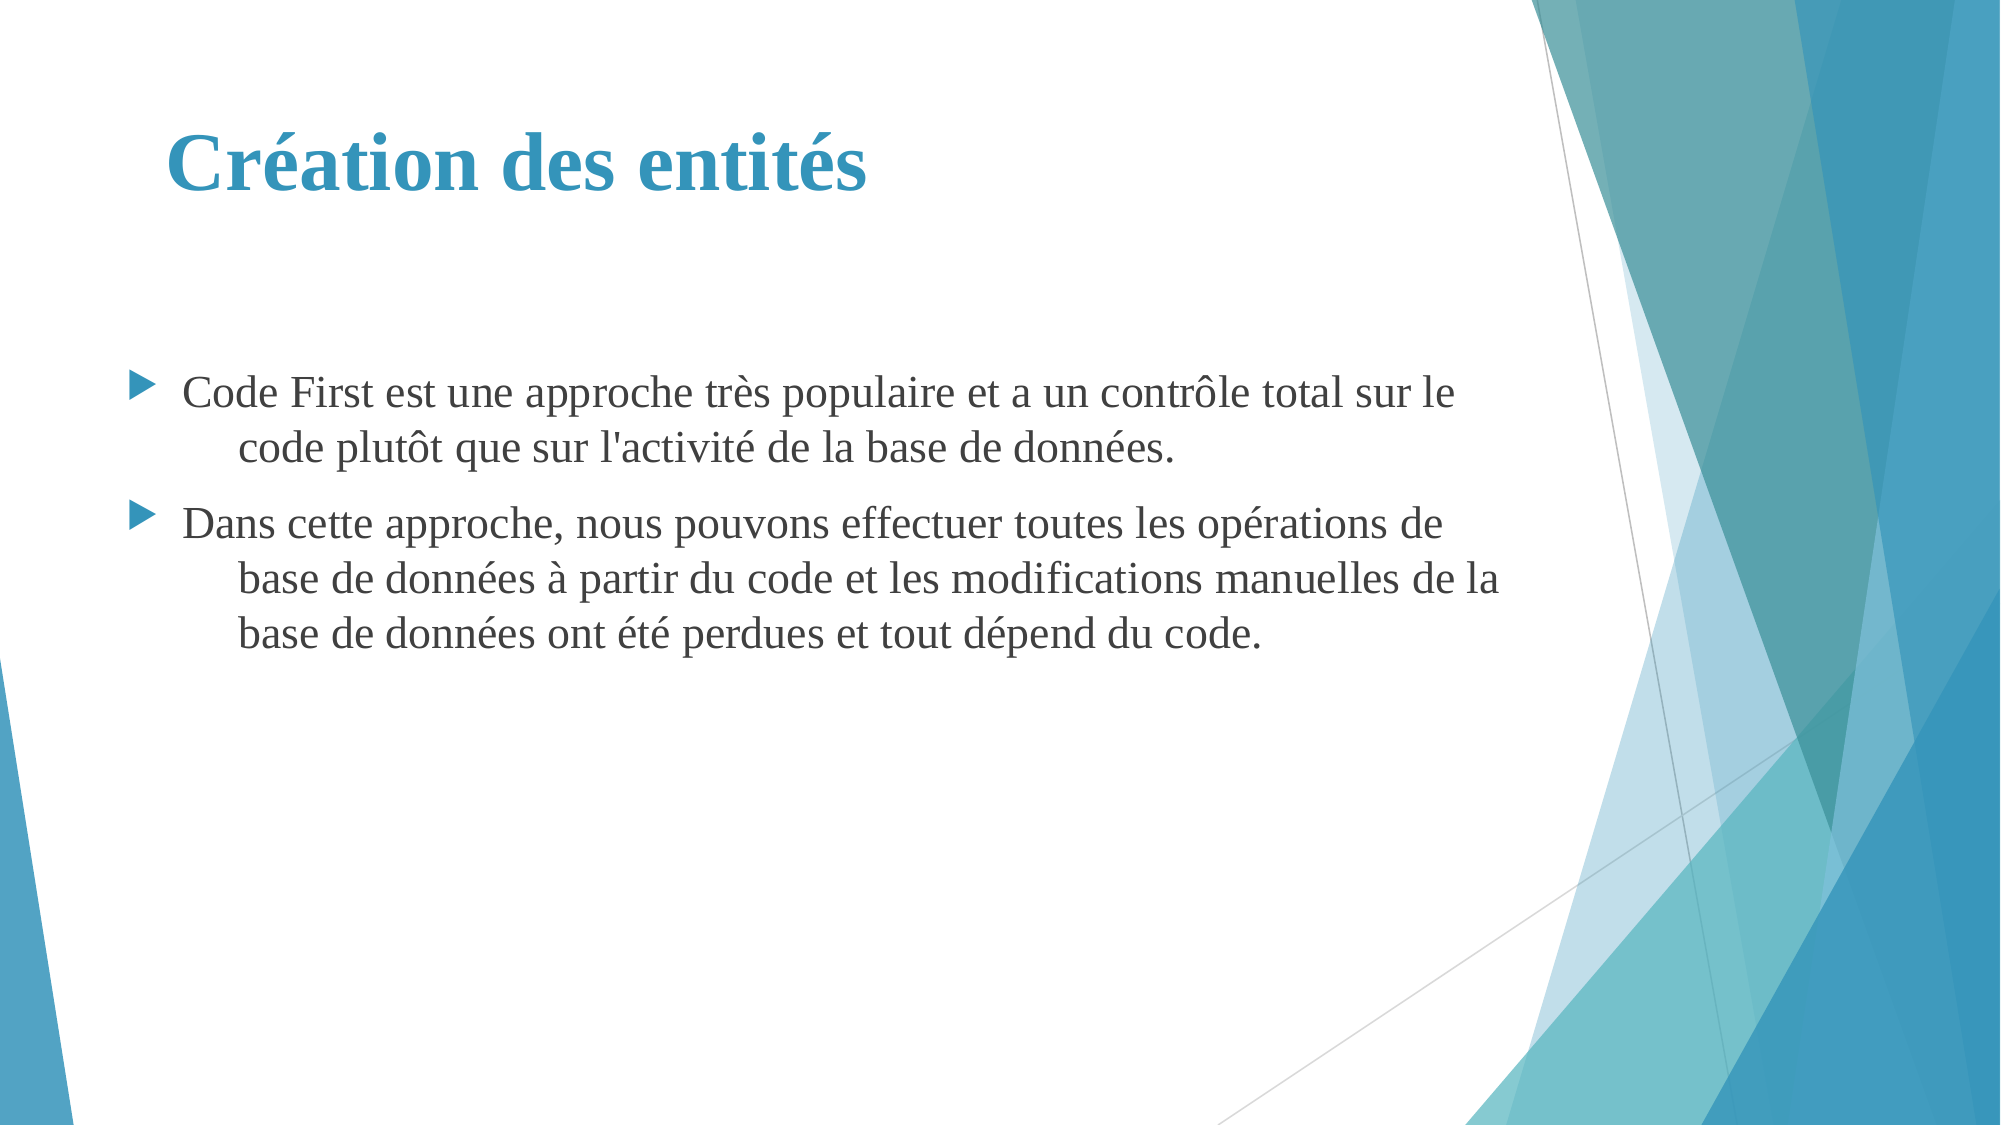

# Création des entités
Code First est une approche très populaire et a un contrôle total sur le code plutôt que sur l'activité de la base de données.
Dans cette approche, nous pouvons effectuer toutes les opérations de base de données à partir du code et les modifications manuelles de la base de données ont été perdues et tout dépend du code.